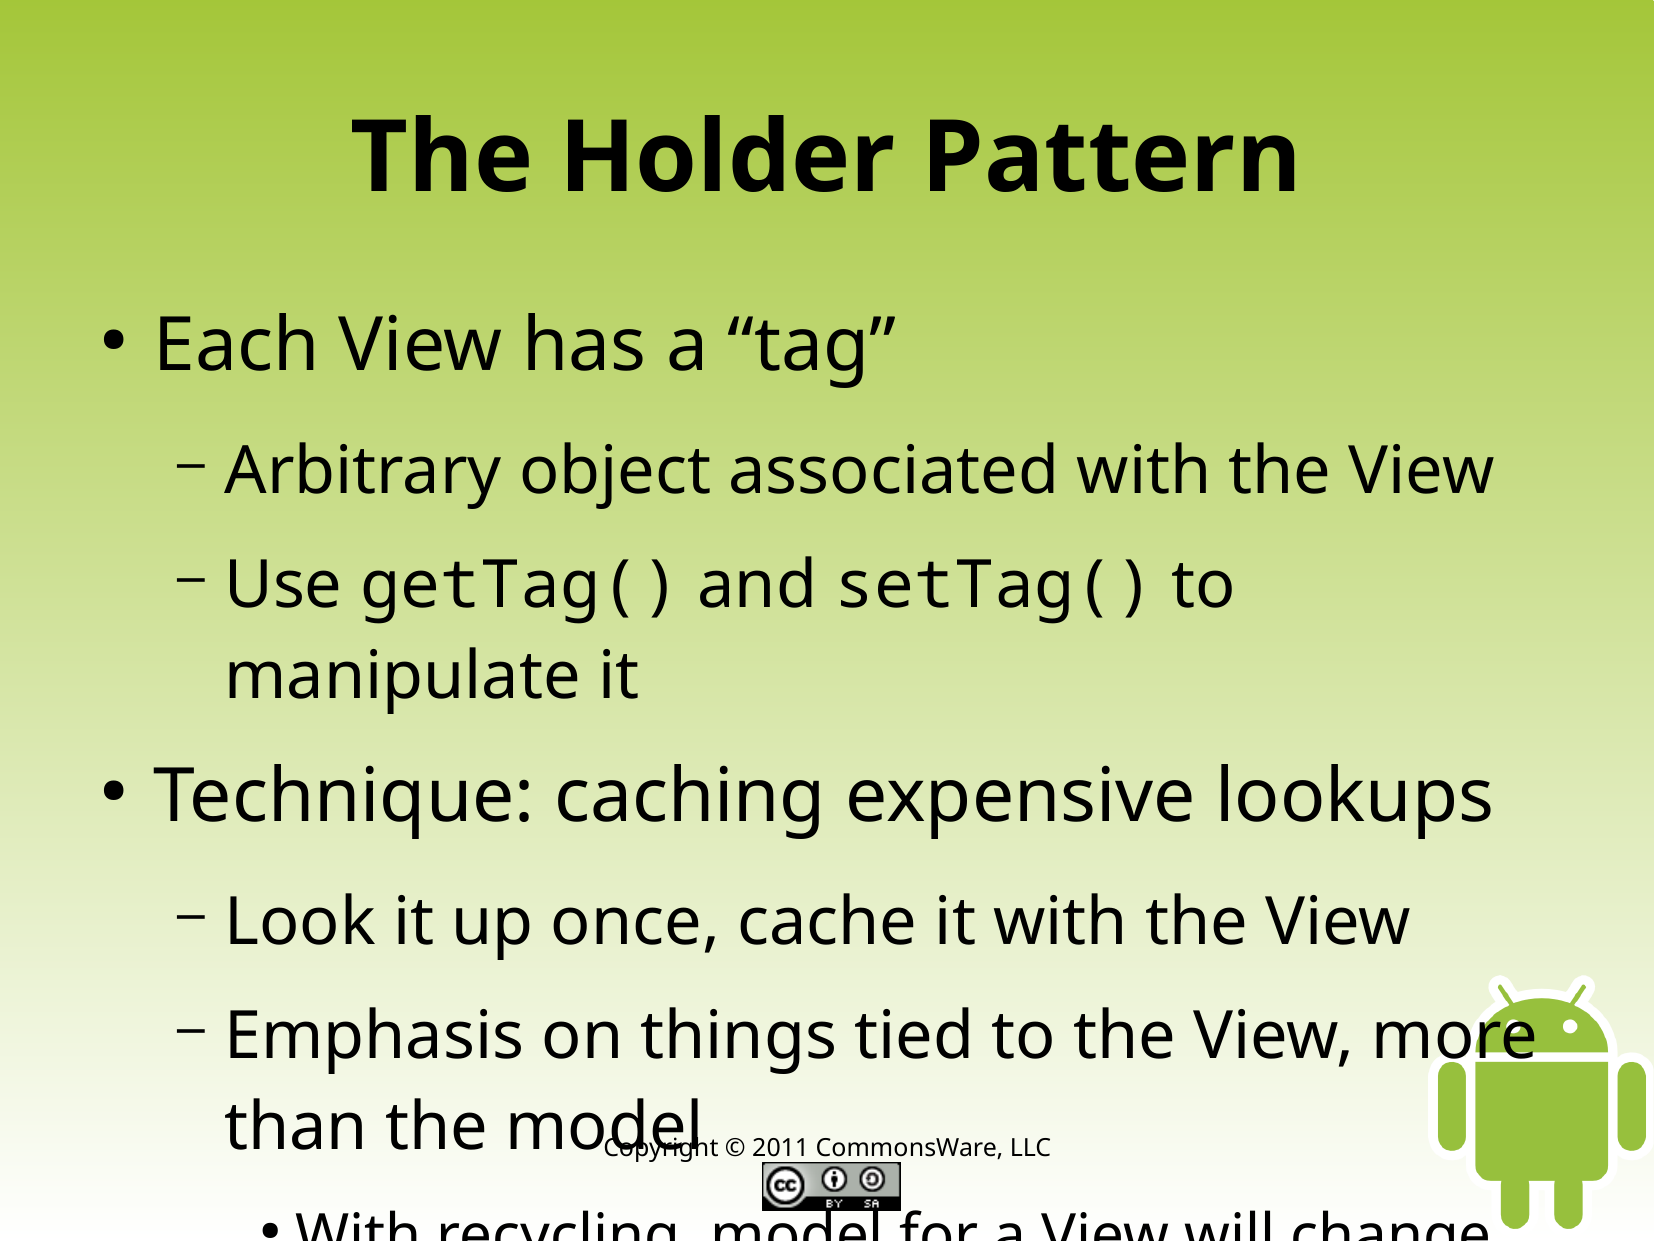

# The Holder Pattern
Each View has a “tag”
Arbitrary object associated with the View
Use getTag() and setTag() to manipulate it
Technique: caching expensive lookups
Look it up once, cache it with the View
Emphasis on things tied to the View, more
than the model
With recycling, model for a View will change